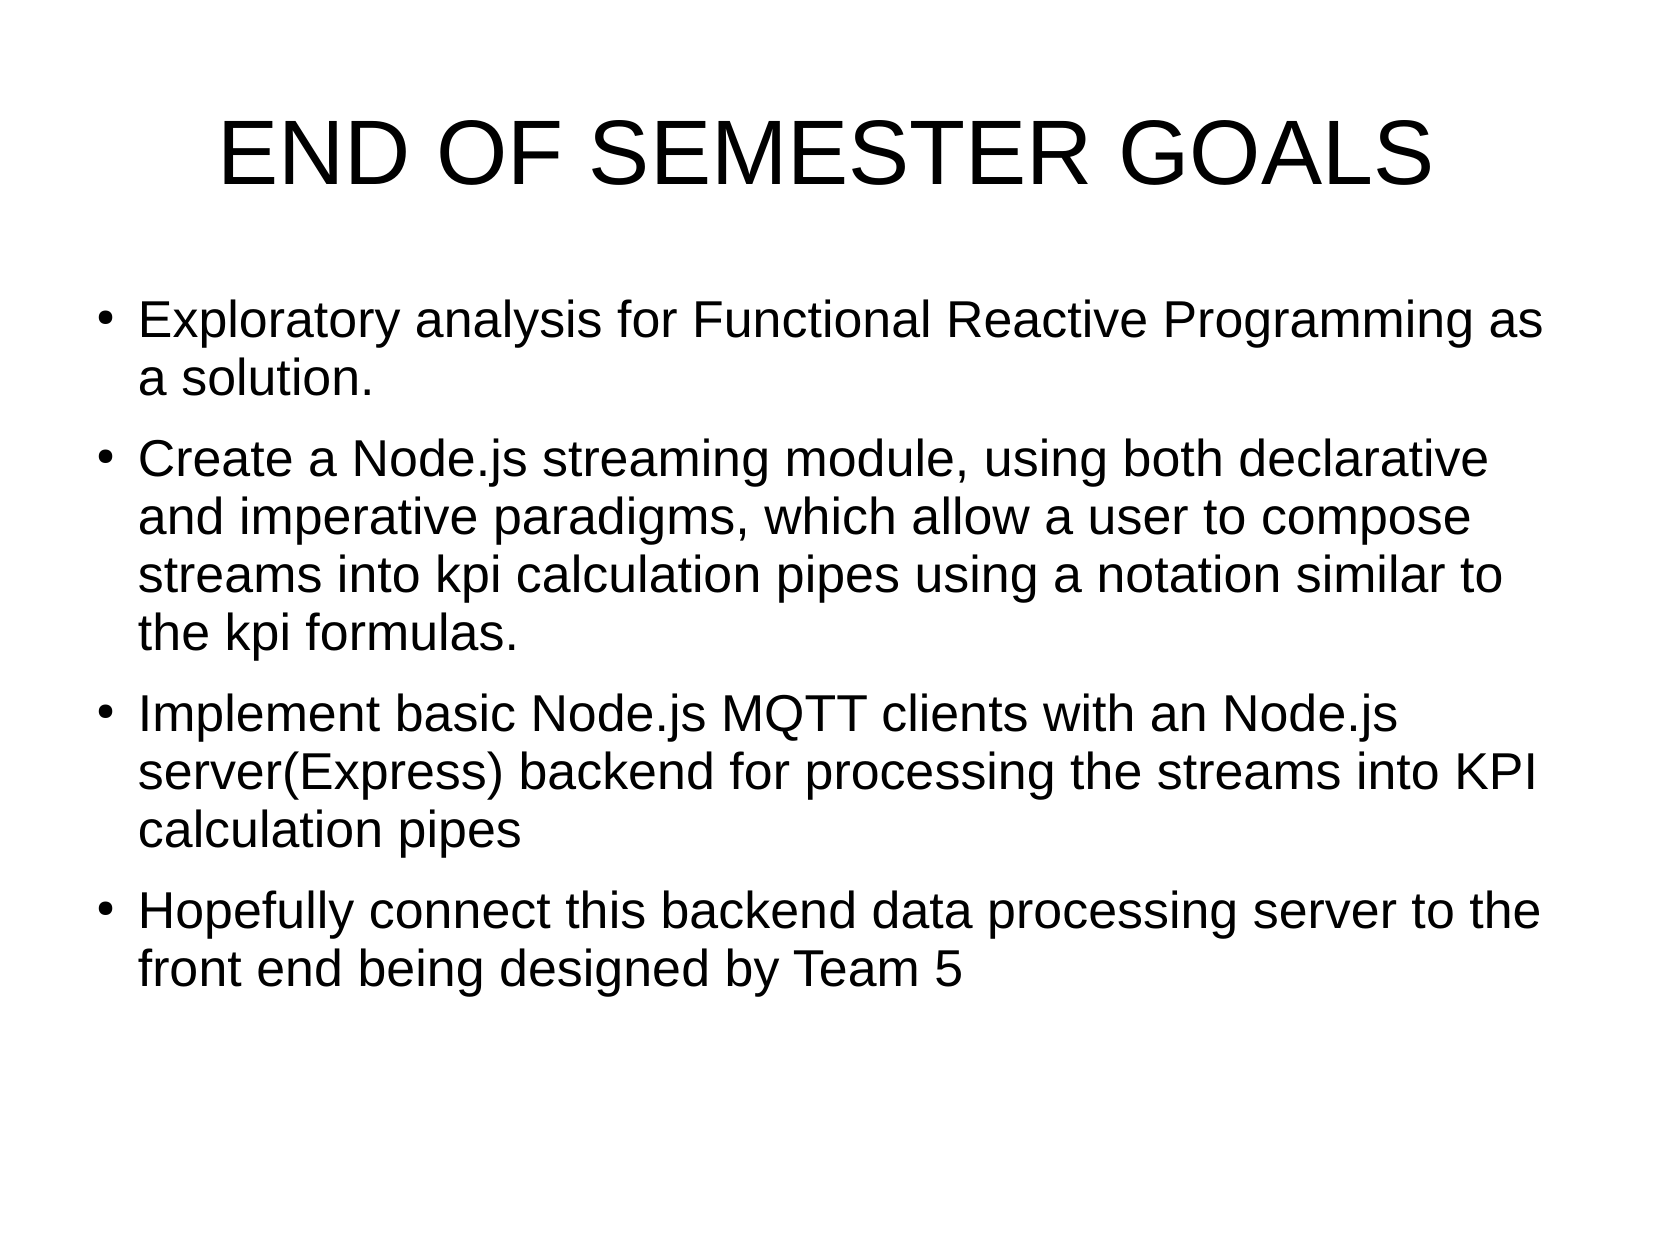

# END OF SEMESTER GOALS
Exploratory analysis for Functional Reactive Programming as a solution.
Create a Node.js streaming module, using both declarative and imperative paradigms, which allow a user to compose streams into kpi calculation pipes using a notation similar to the kpi formulas.
Implement basic Node.js MQTT clients with an Node.js server(Express) backend for processing the streams into KPI calculation pipes
Hopefully connect this backend data processing server to the front end being designed by Team 5